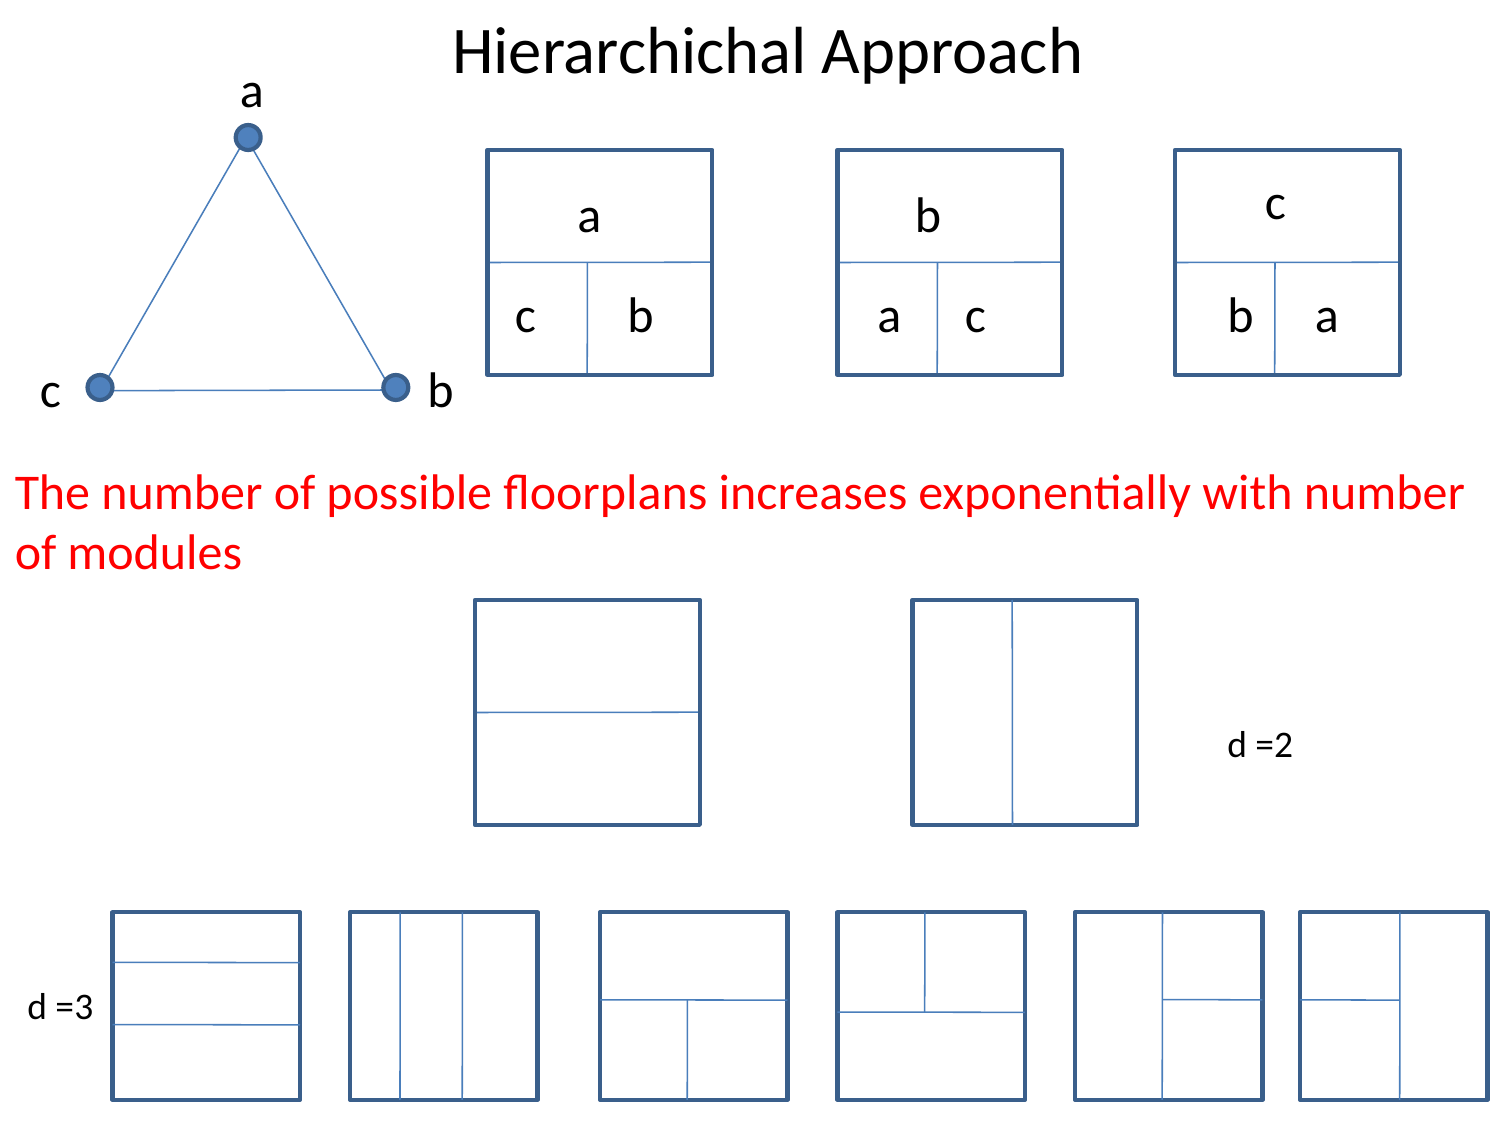

Hierarchichal Approach
a
c
a
b
c
b
a
c
b
a
c
b
The number of possible floorplans increases exponentially with number of modules
d =2
d =3